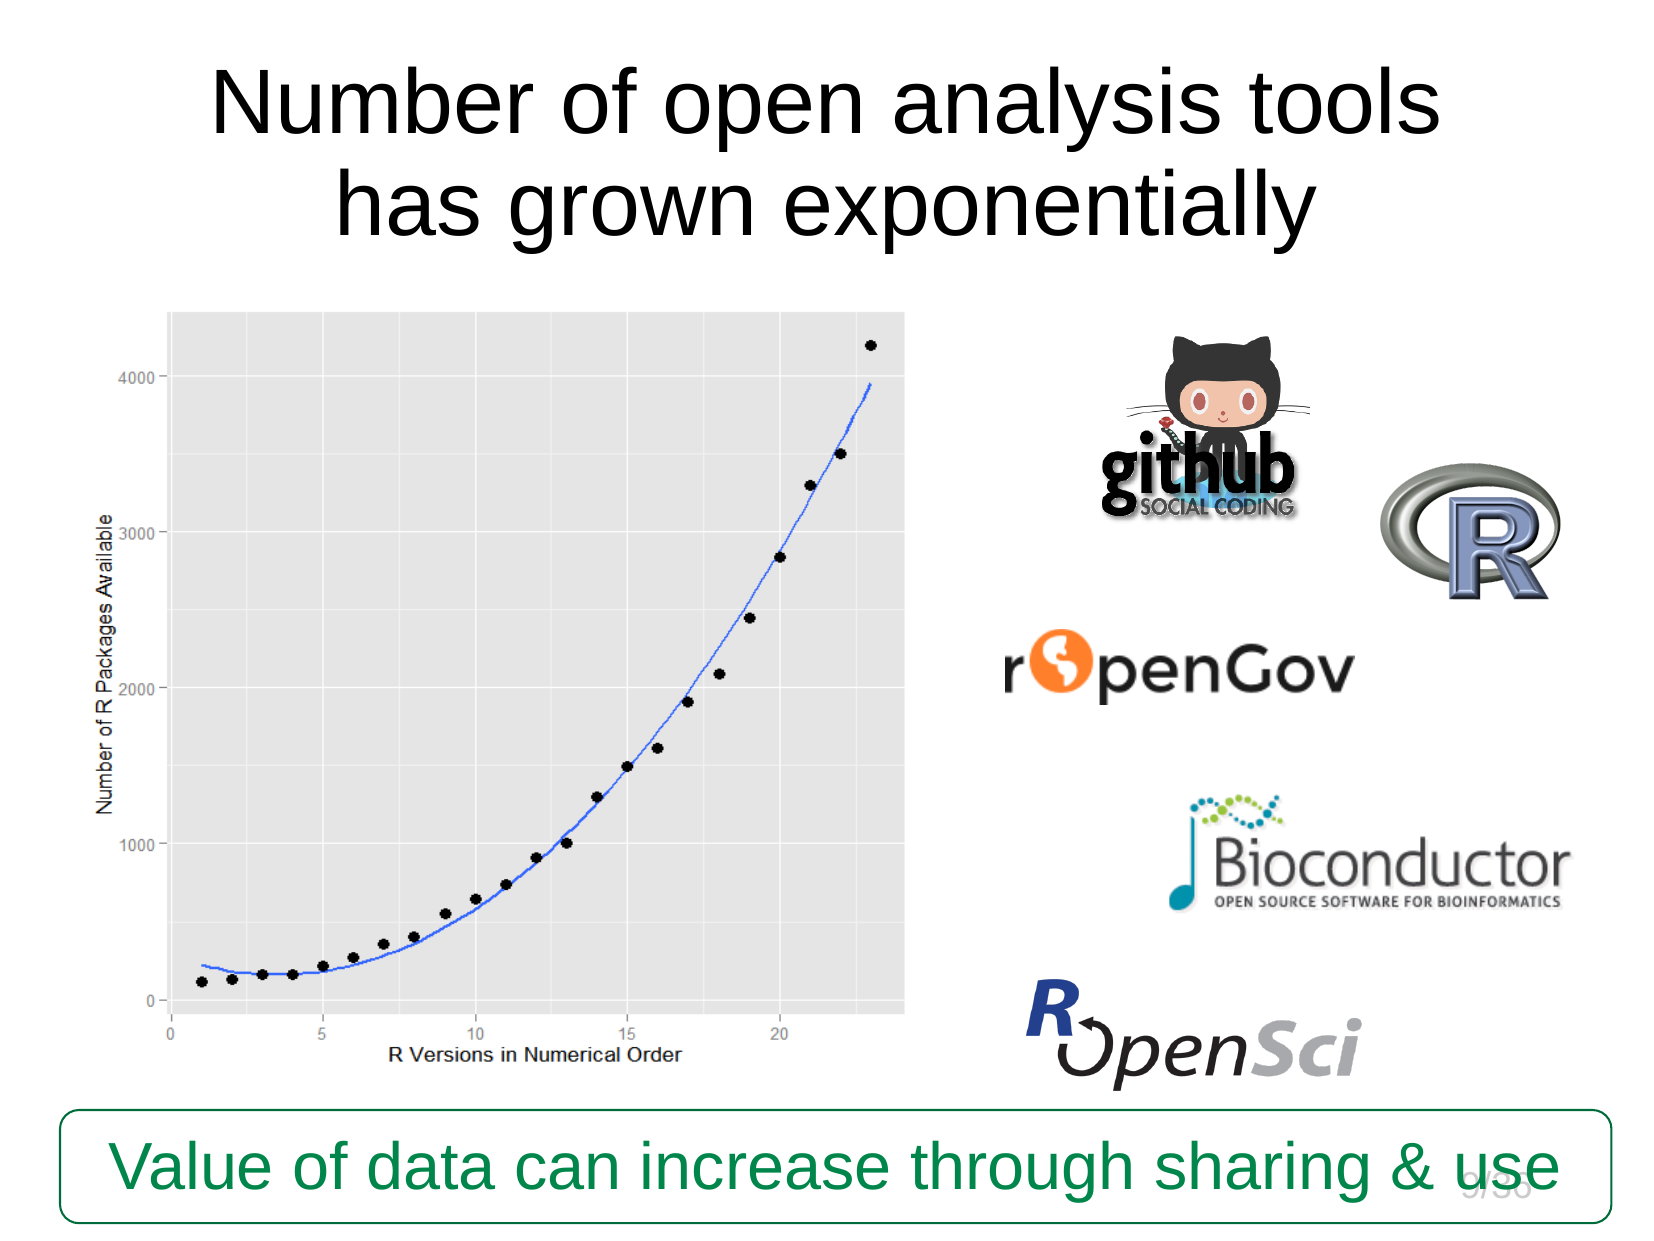

# Number of open analysis tools has grown exponentially
Value of data can increase through sharing & use